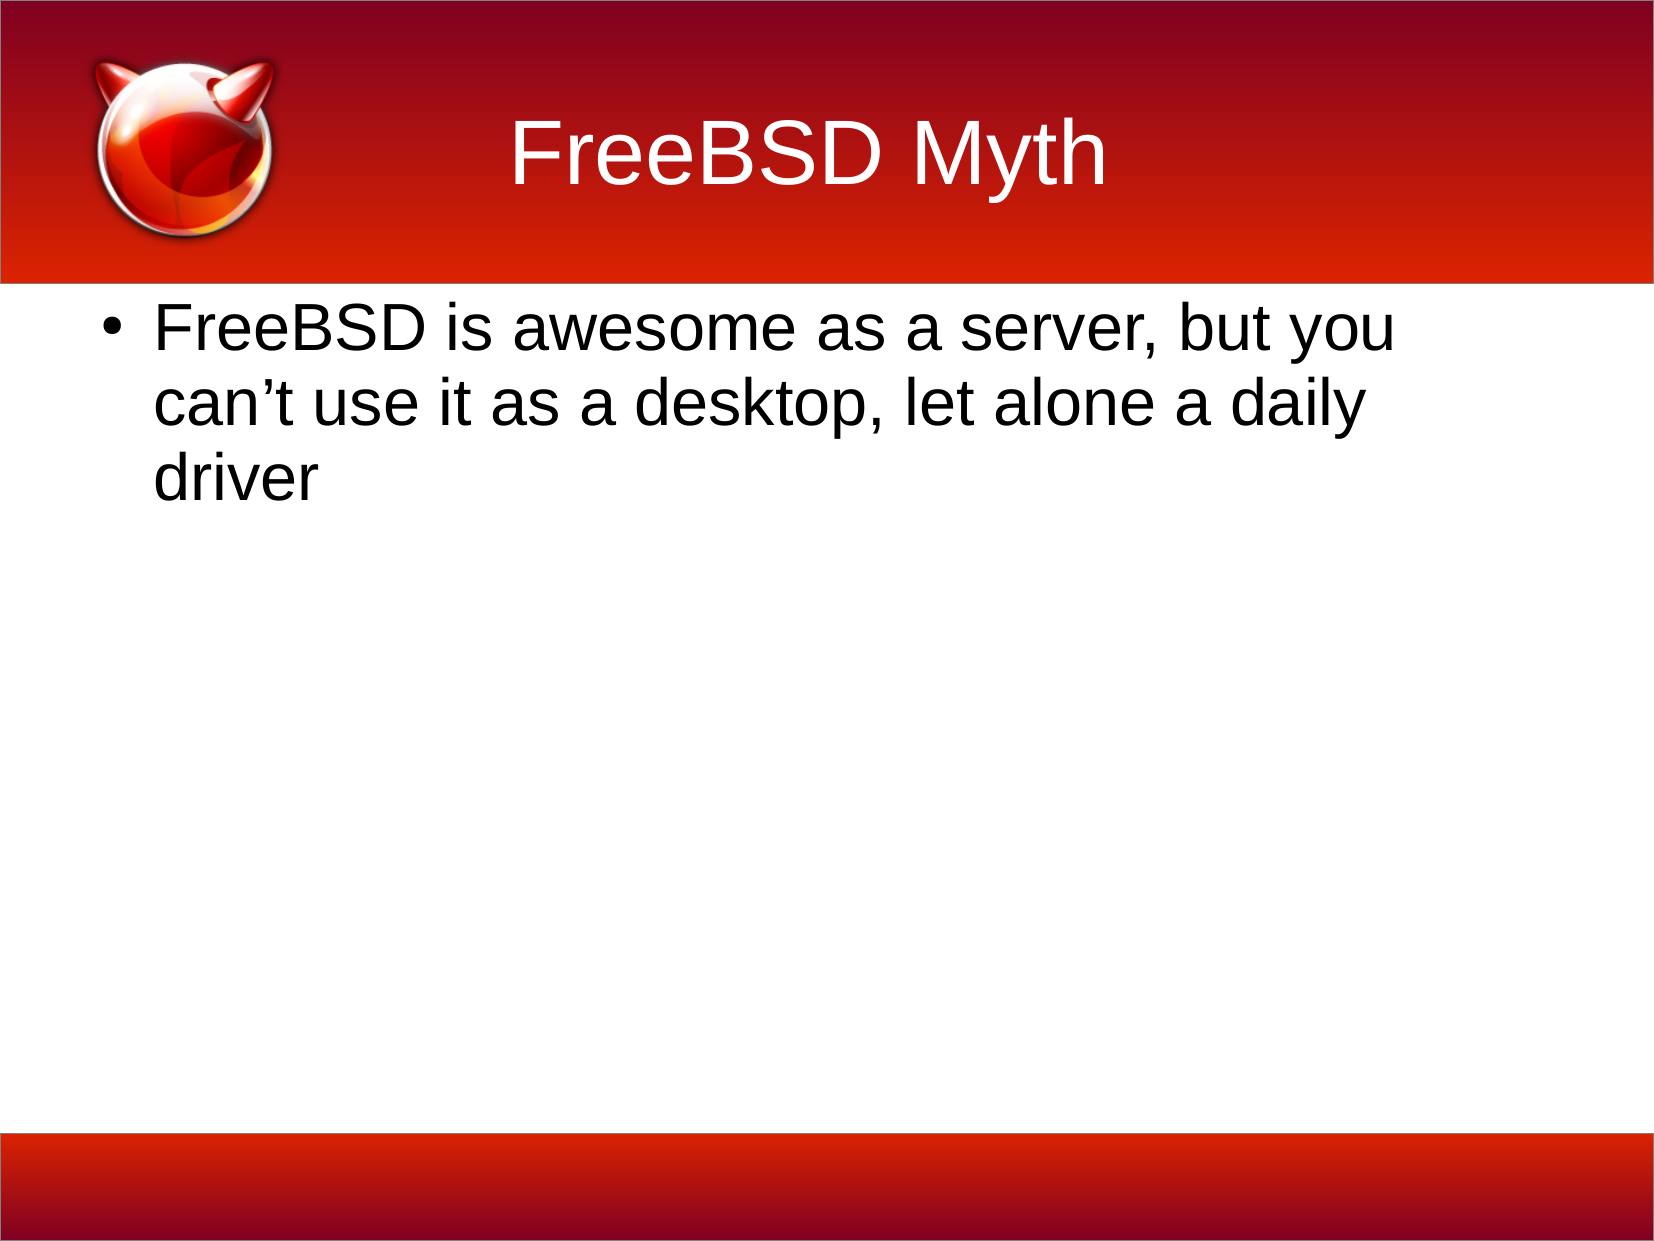

# FreeBSD Myth
FreeBSD is awesome as a server, but you can’t use it as a desktop, let alone a daily driver